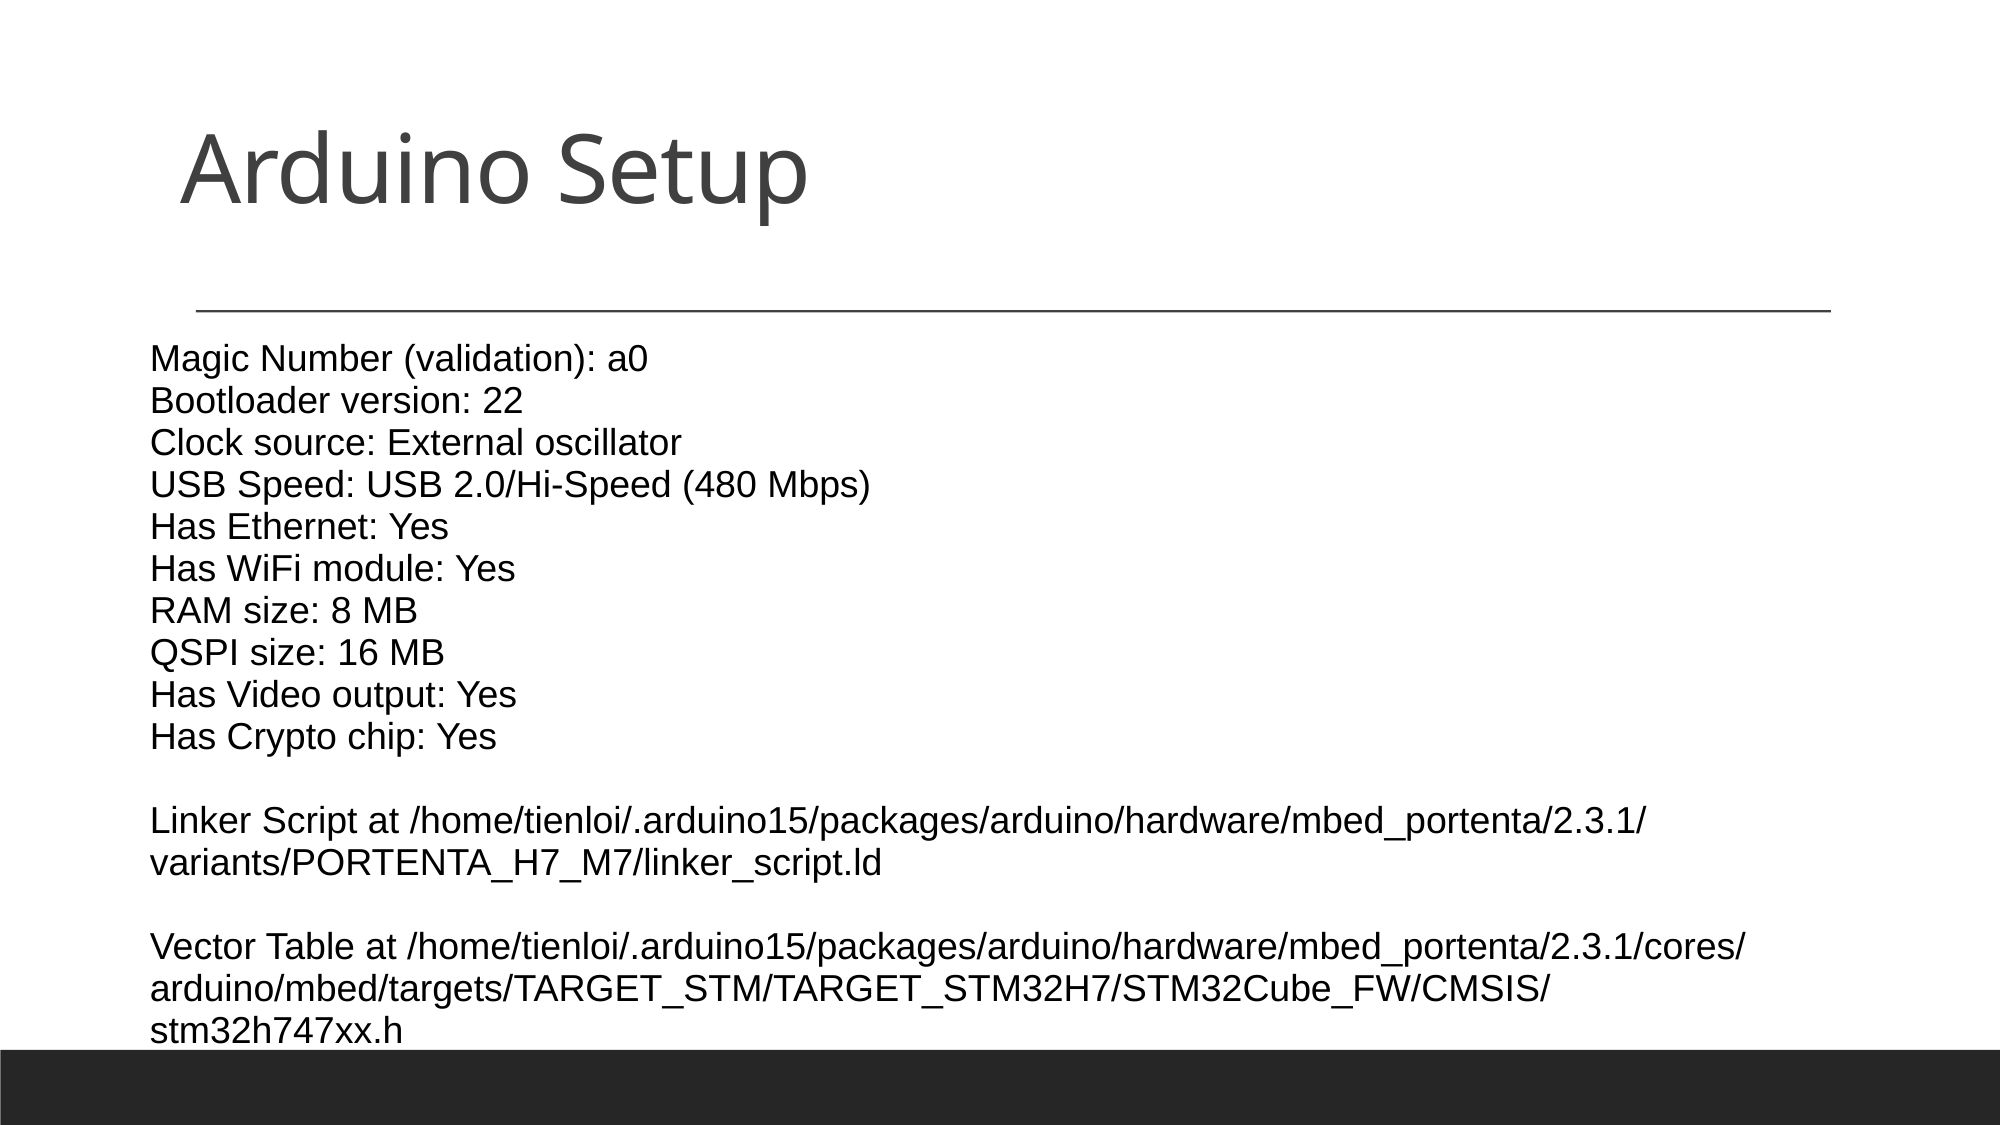

# Arduino Setup
Magic Number (validation): a0
Bootloader version: 22
Clock source: External oscillator
USB Speed: USB 2.0/Hi-Speed (480 Mbps)
Has Ethernet: Yes
Has WiFi module: Yes
RAM size: 8 MB
QSPI size: 16 MB
Has Video output: Yes
Has Crypto chip: Yes
Linker Script at /home/tienloi/.arduino15/packages/arduino/hardware/mbed_portenta/2.3.1/variants/PORTENTA_H7_M7/linker_script.ld
Vector Table at /home/tienloi/.arduino15/packages/arduino/hardware/mbed_portenta/2.3.1/cores/arduino/mbed/targets/TARGET_STM/TARGET_STM32H7/STM32Cube_FW/CMSIS/stm32h747xx.h